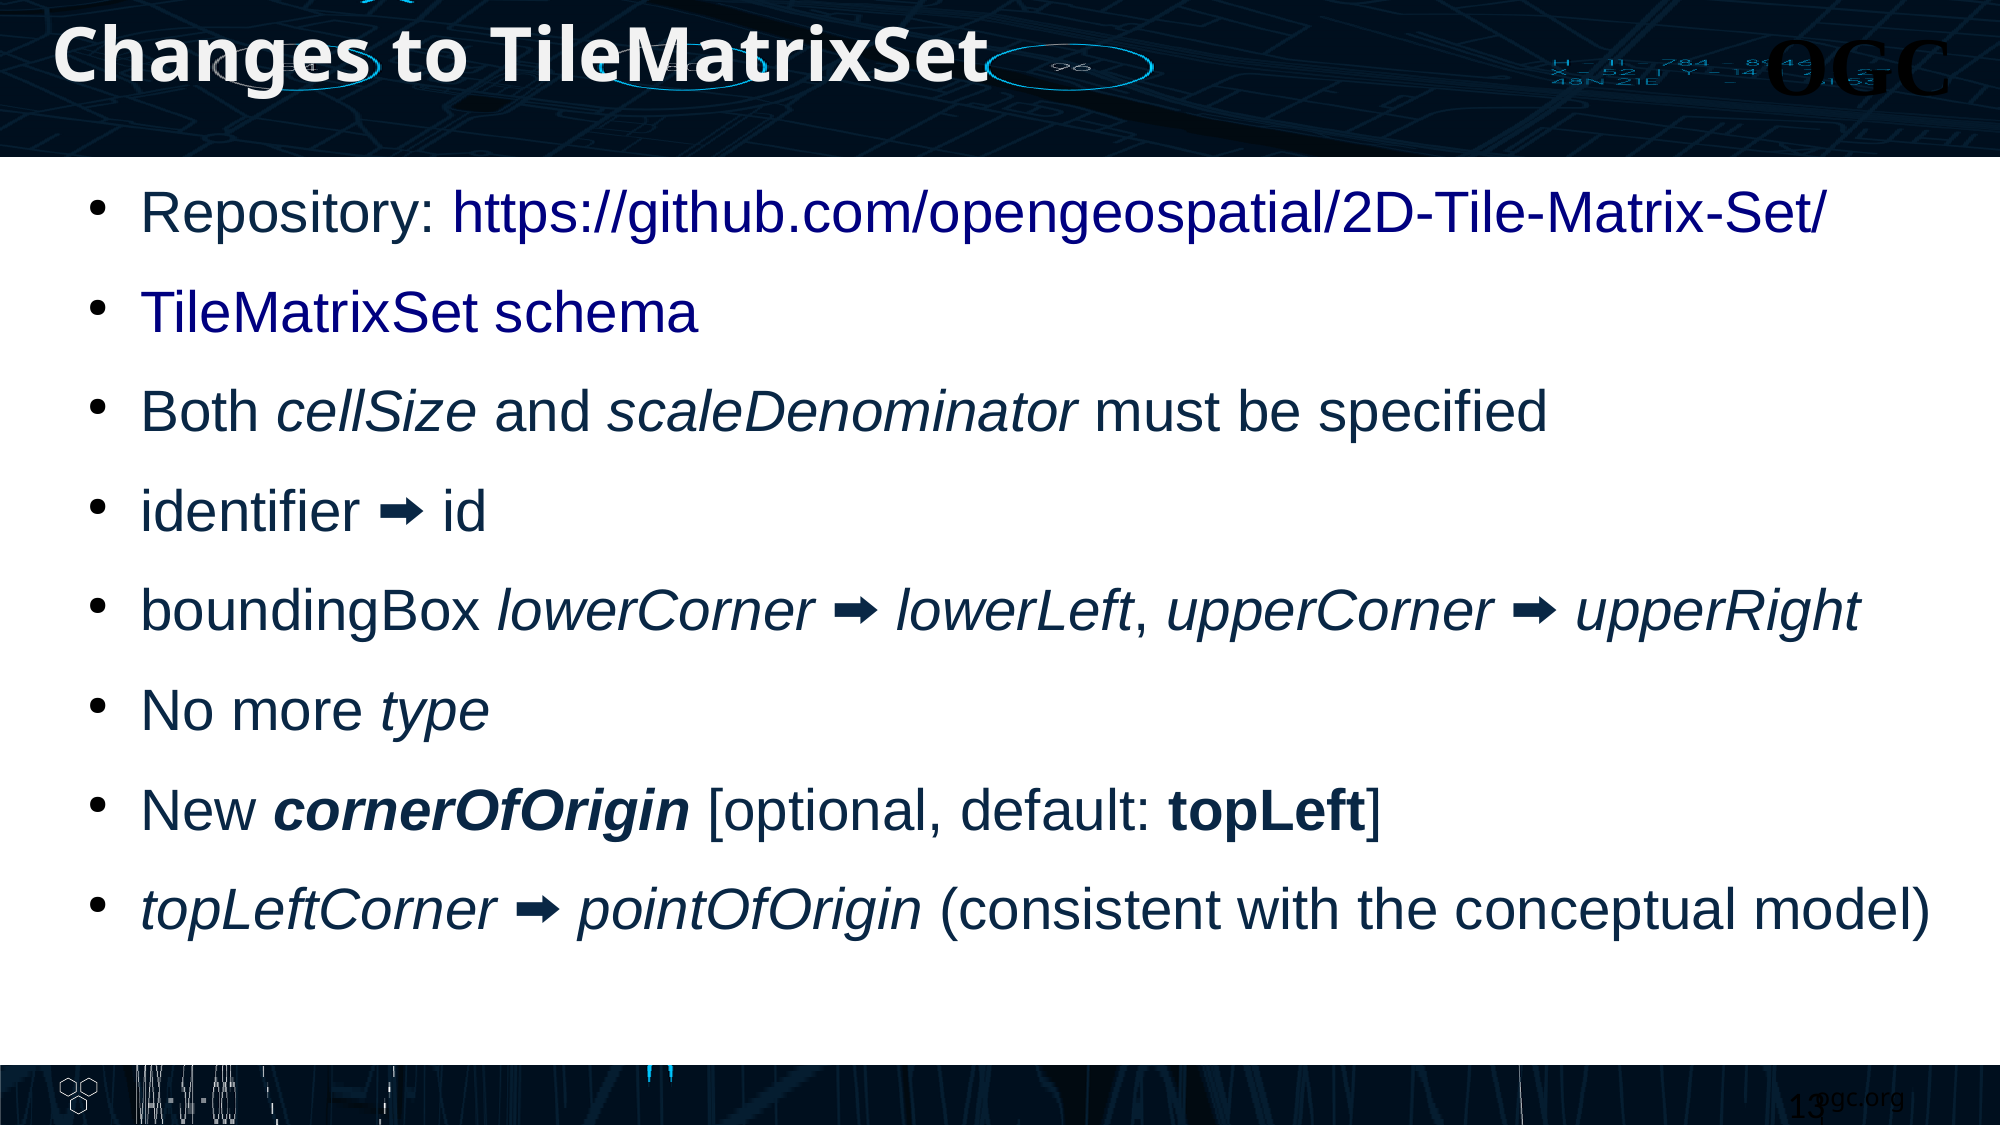

Changes to TileMatrixSet
# Repository: https://github.com/opengeospatial/2D-Tile-Matrix-Set/
TileMatrixSet schema
Both cellSize and scaleDenominator must be specified
identifier ⮕ id
boundingBox lowerCorner ⮕ lowerLeft, upperCorner ⮕ upperRight
No more type
New cornerOfOrigin [optional, default: topLeft]
topLeftCorner ⮕ pointOfOrigin (consistent with the conceptual model)